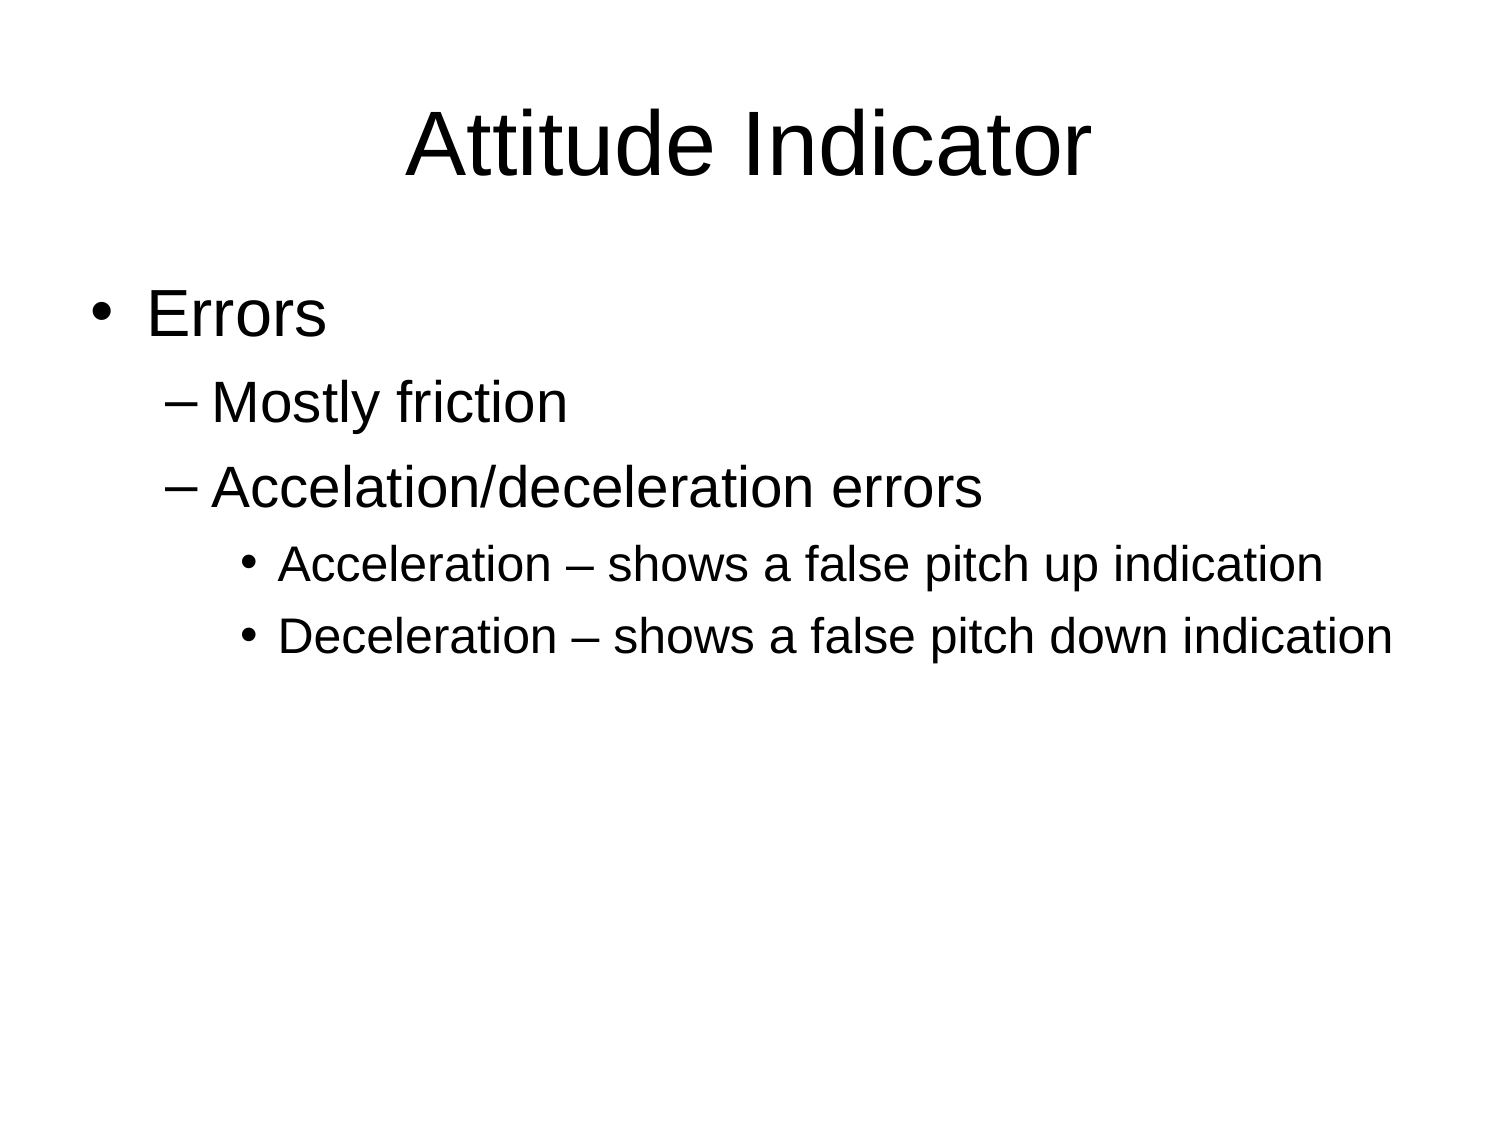

# Attitude Indicator
Errors
Mostly friction
Accelation/deceleration errors
Acceleration – shows a false pitch up indication
Deceleration – shows a false pitch down indication